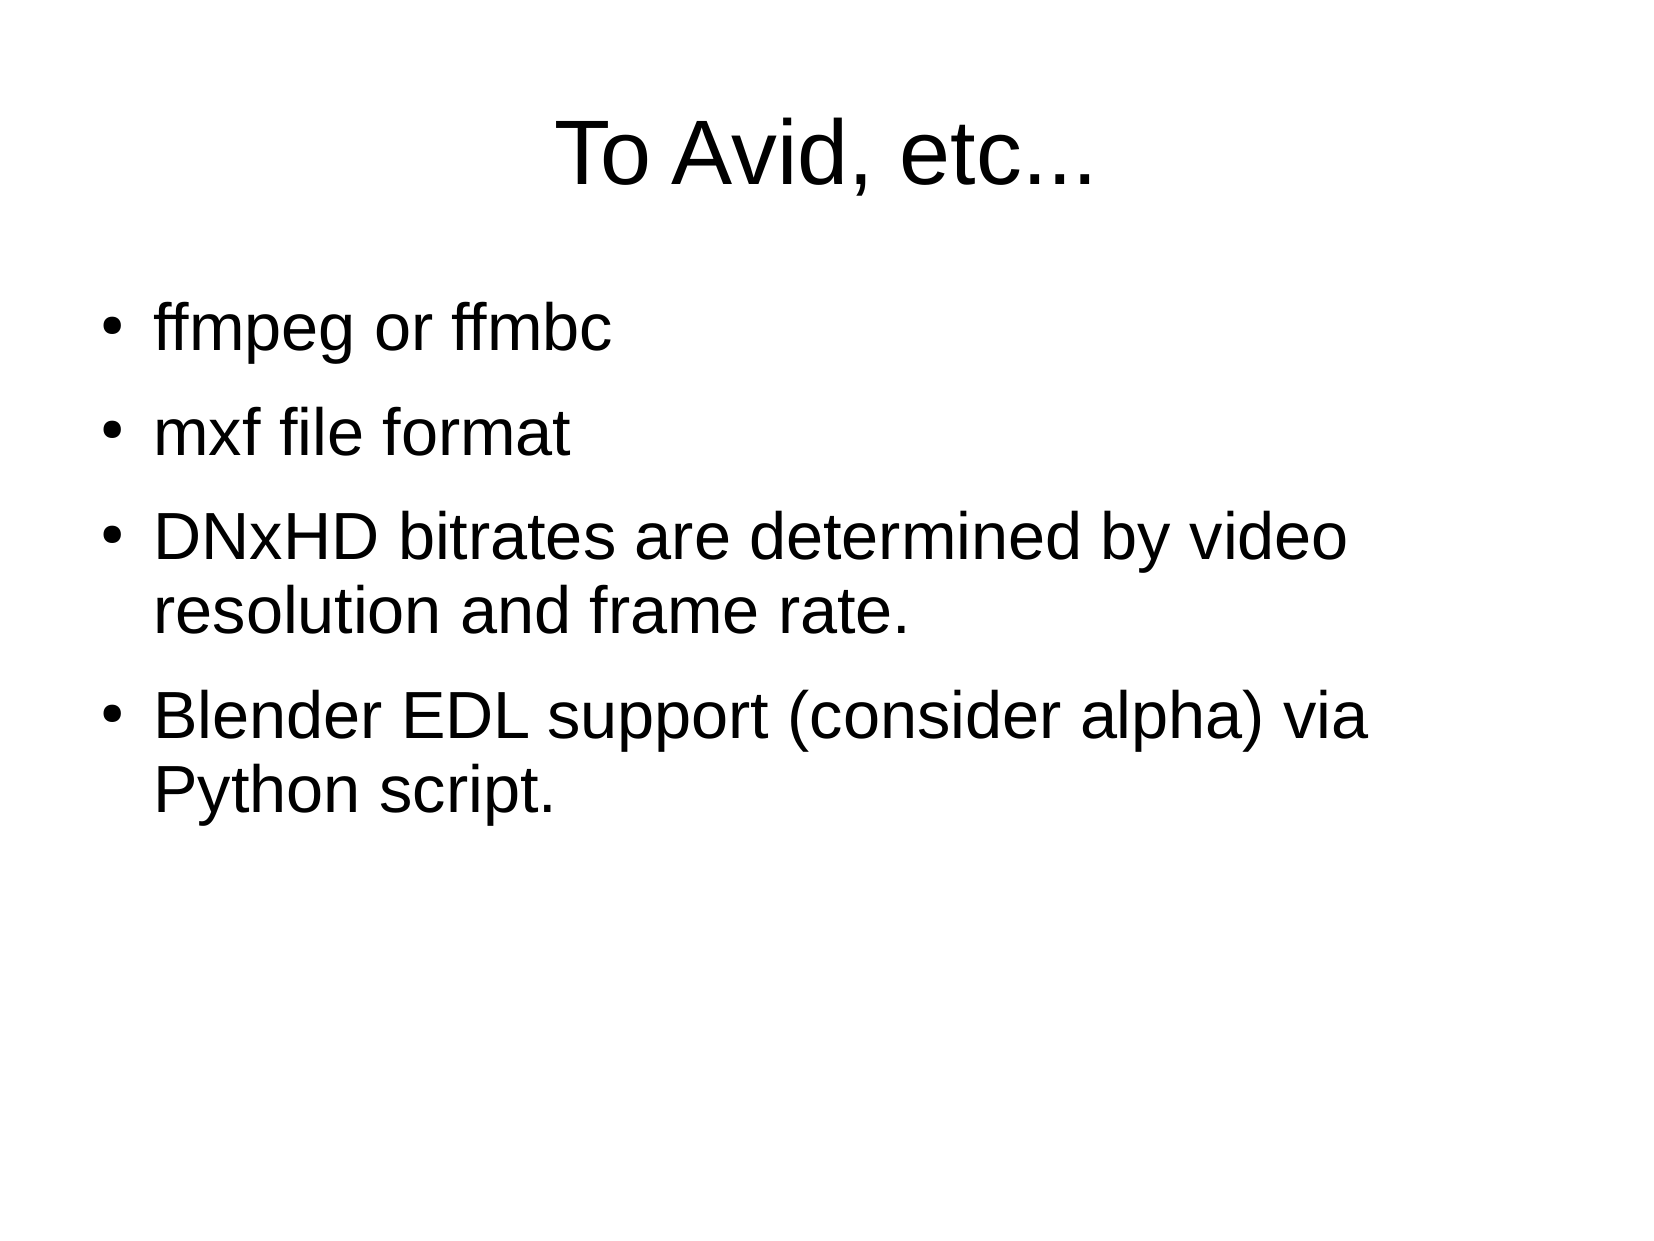

# To Avid, etc...
ffmpeg or ffmbc
mxf file format
DNxHD bitrates are determined by video resolution and frame rate.
Blender EDL support (consider alpha) via Python script.